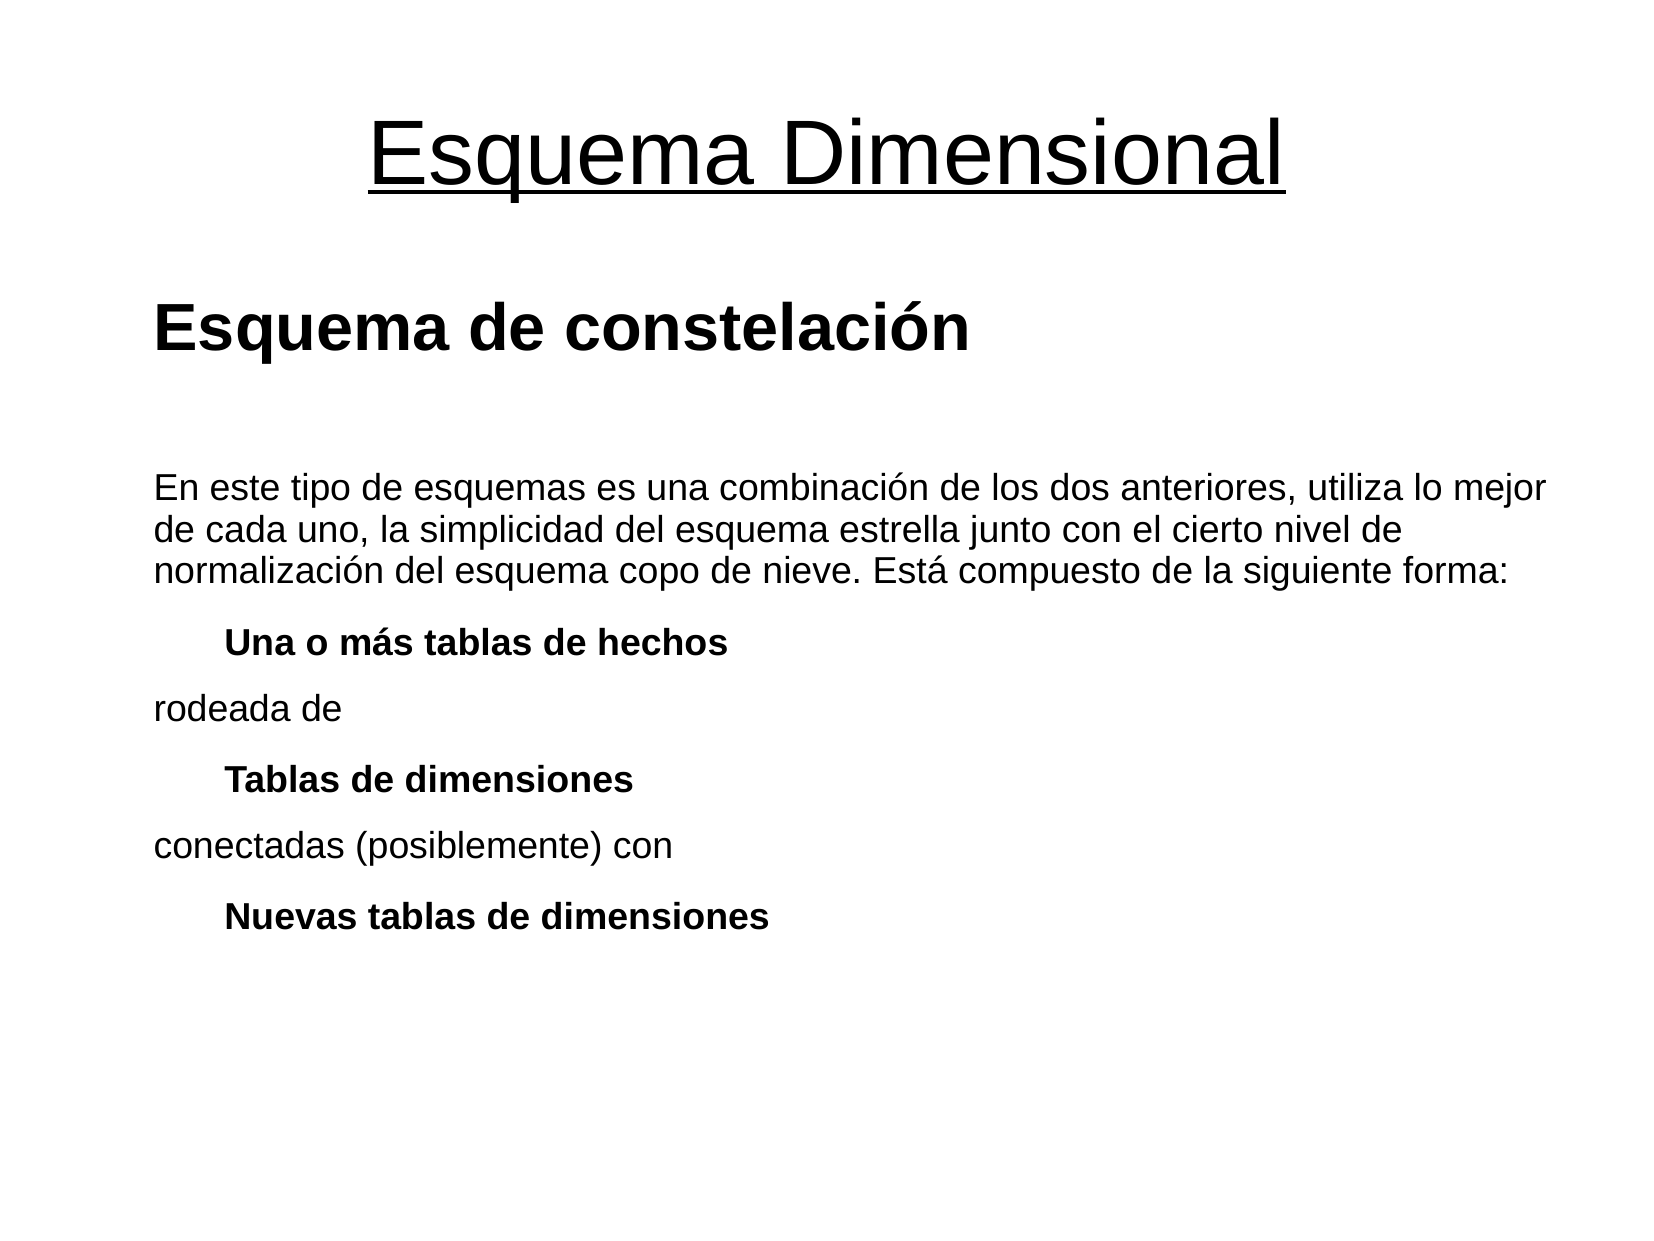

# Esquema Dimensional
Esquema de constelación
En este tipo de esquemas es una combinación de los dos anteriores, utiliza lo mejor de cada uno, la simplicidad del esquema estrella junto con el cierto nivel de normalización del esquema copo de nieve. Está compuesto de la siguiente forma:
Una o más tablas de hechos
rodeada de
Tablas de dimensiones
conectadas (posiblemente) con
Nuevas tablas de dimensiones